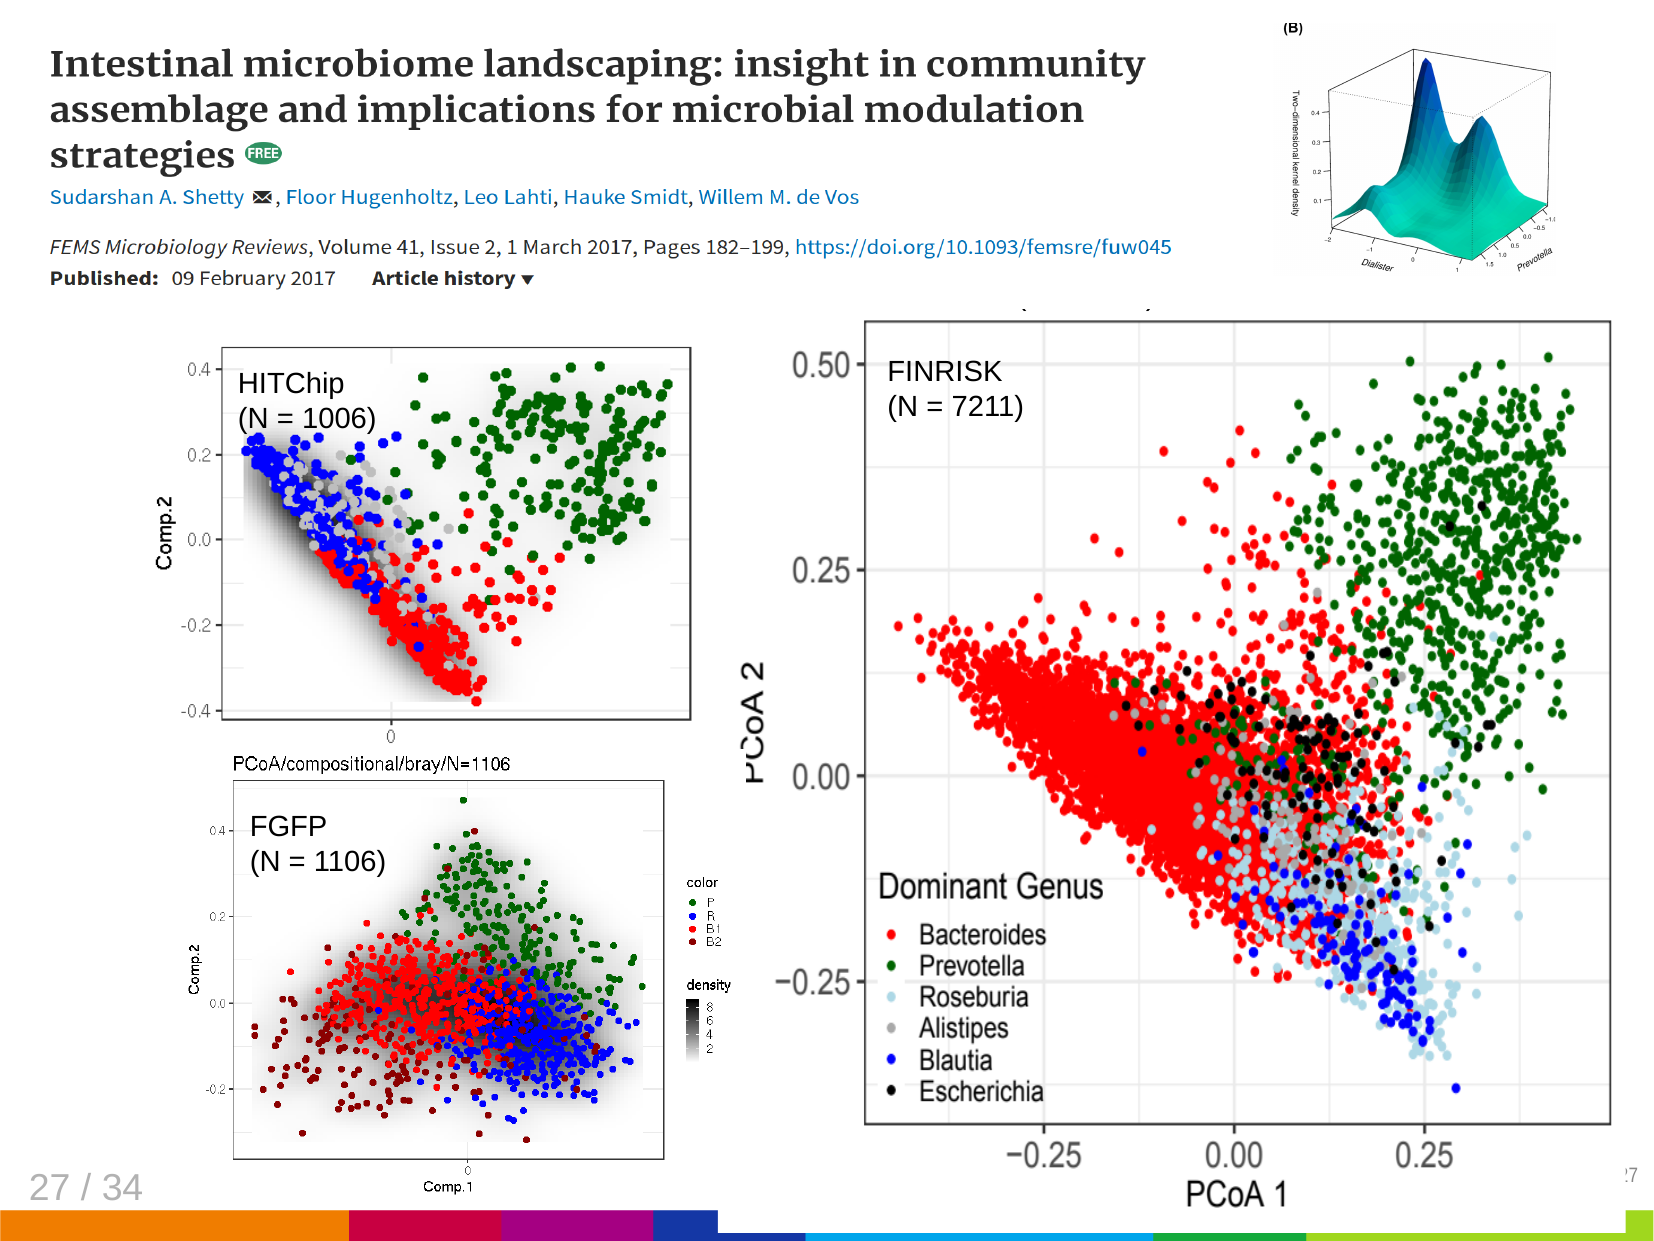

FINRISK (N = 7219)
FINRISK
(N = 7211)
HITChip
(N = 1006)
FGFP
(N = 1106)
27